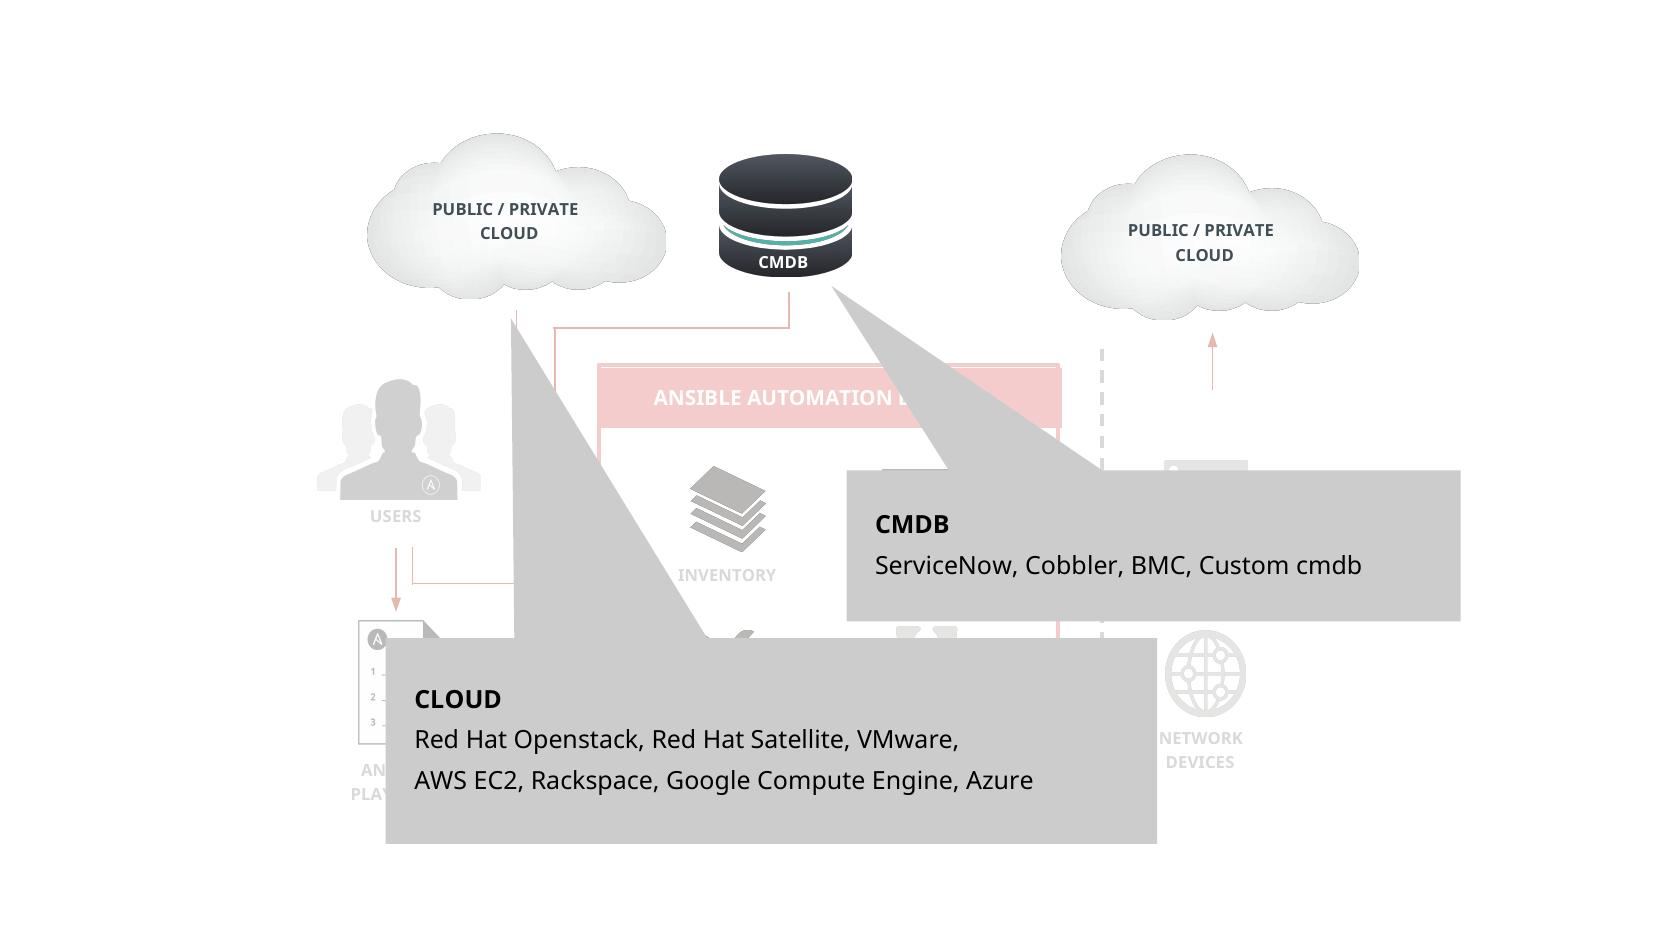

PUBLIC / PRIVATE
PUBLIC / PRIVATE
CLOUD
CLOUD
CMDB
CMDB
ANSIBLE AUTOMATION ENGINE
USERS
 CMDB
 ServiceNow, Cobbler, BMC, Custom cmdb
HOSTS
INVENTORY
CLI
 CLOUD
MODULES
PLUGINS
 Red Hat Openstack, Red Hat Satellite, VMware,
NETWORK
DEVICES
ANSIBLE
 AWS EC2, Rackspace, Google Compute Engine, Azure
PLAYBOOK